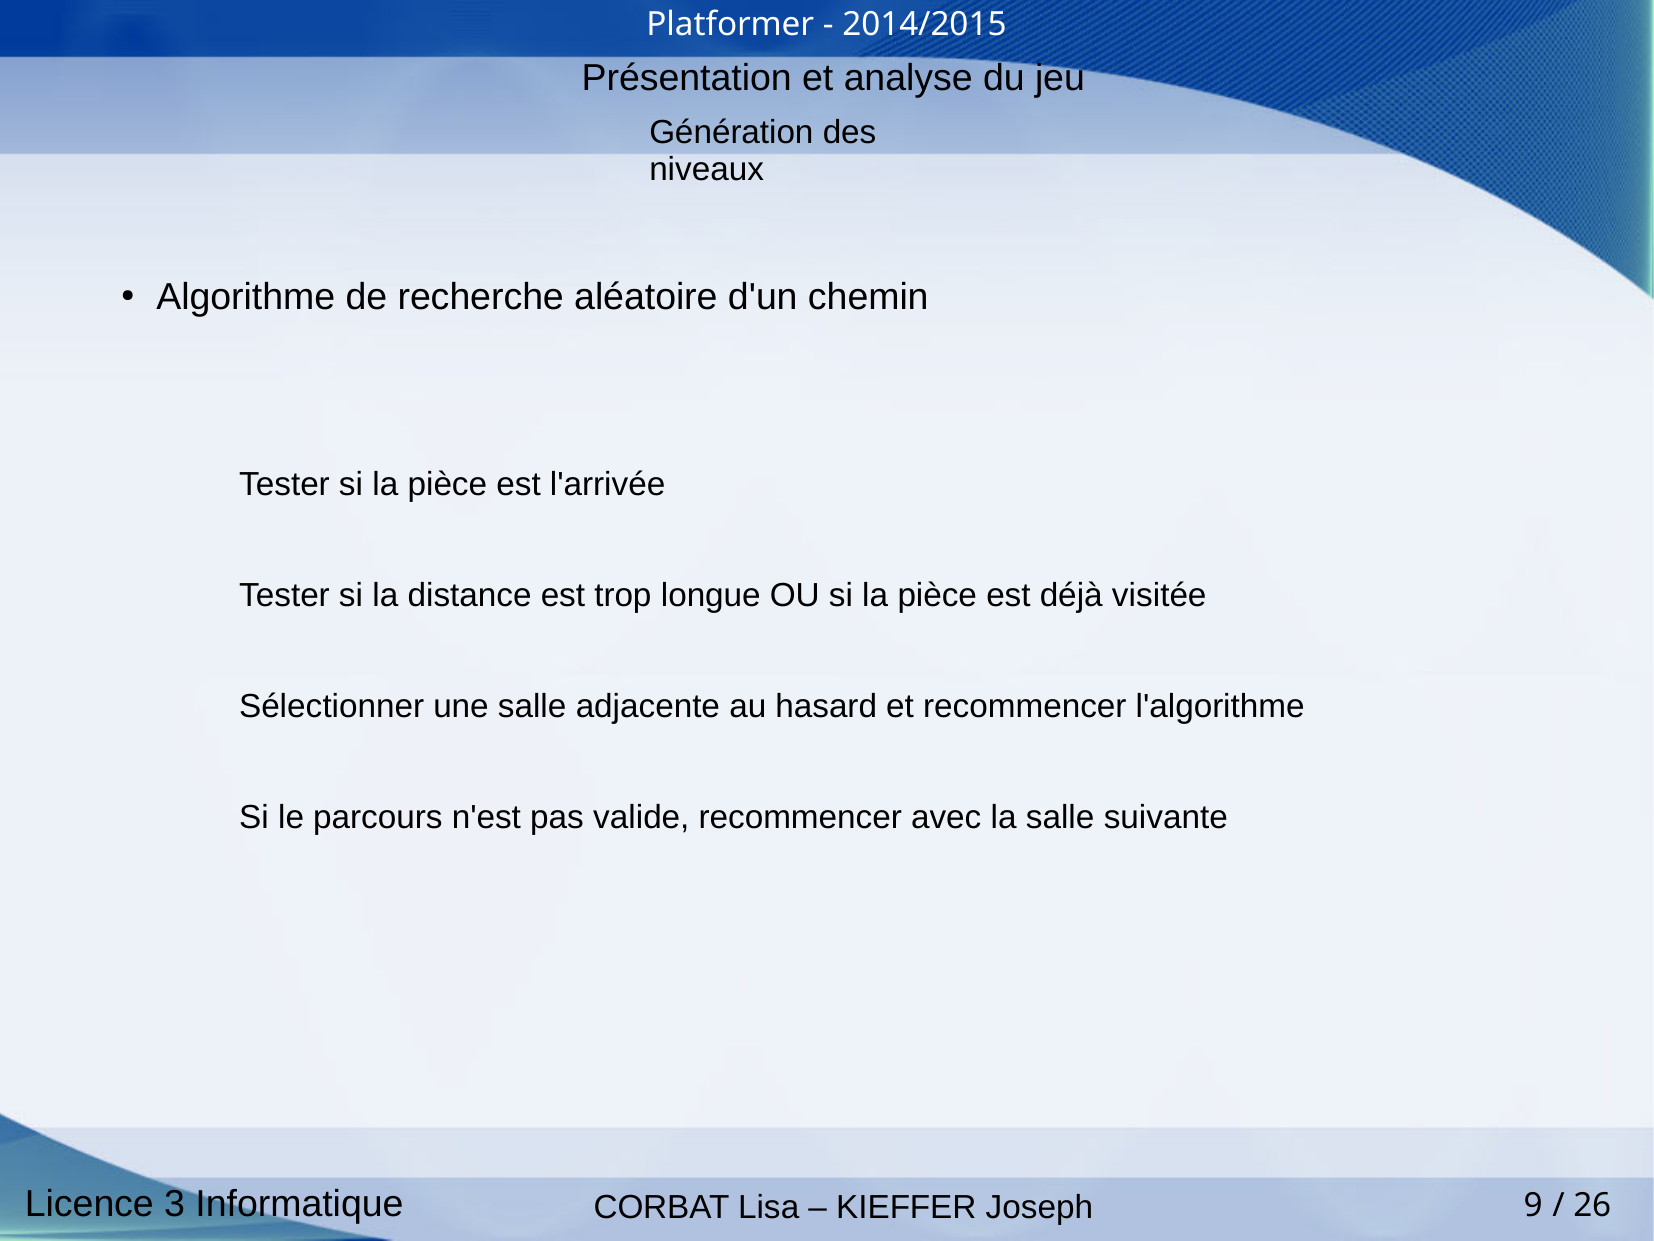

Platformer - 2014/2015
Présentation et analyse du jeu
Génération des niveaux
Algorithme de recherche aléatoire d'un chemin
Tester si la pièce est l'arrivée
Tester si la distance est trop longue OU si la pièce est déjà visitée
Sélectionner une salle adjacente au hasard et recommencer l'algorithme
Si le parcours n'est pas valide, recommencer avec la salle suivante
9